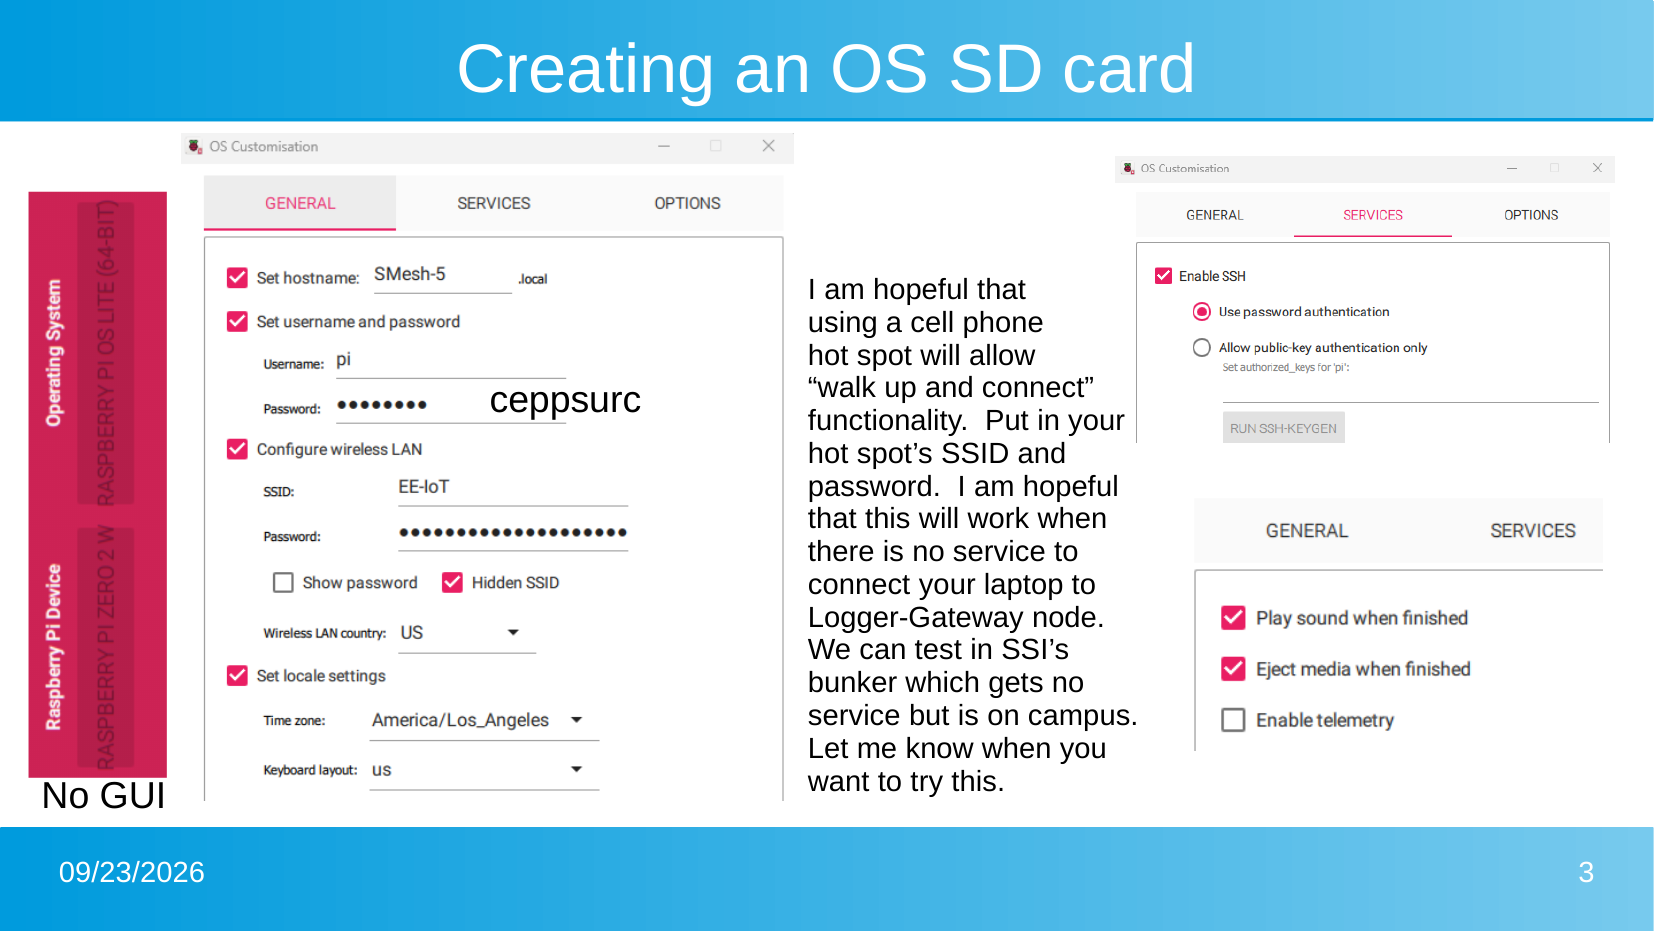

# Creating an OS SD card
I am hopeful that
using a cell phone
hot spot will allow
“walk up and connect”
functionality. Put in your
hot spot’s SSID and
password. I am hopeful
that this will work when
there is no service to
connect your laptop to
Logger-Gateway node.
We can test in SSI’s
bunker which gets no
service but is on campus.
Let me know when you
want to try this.
ceppsurc
No GUI
3